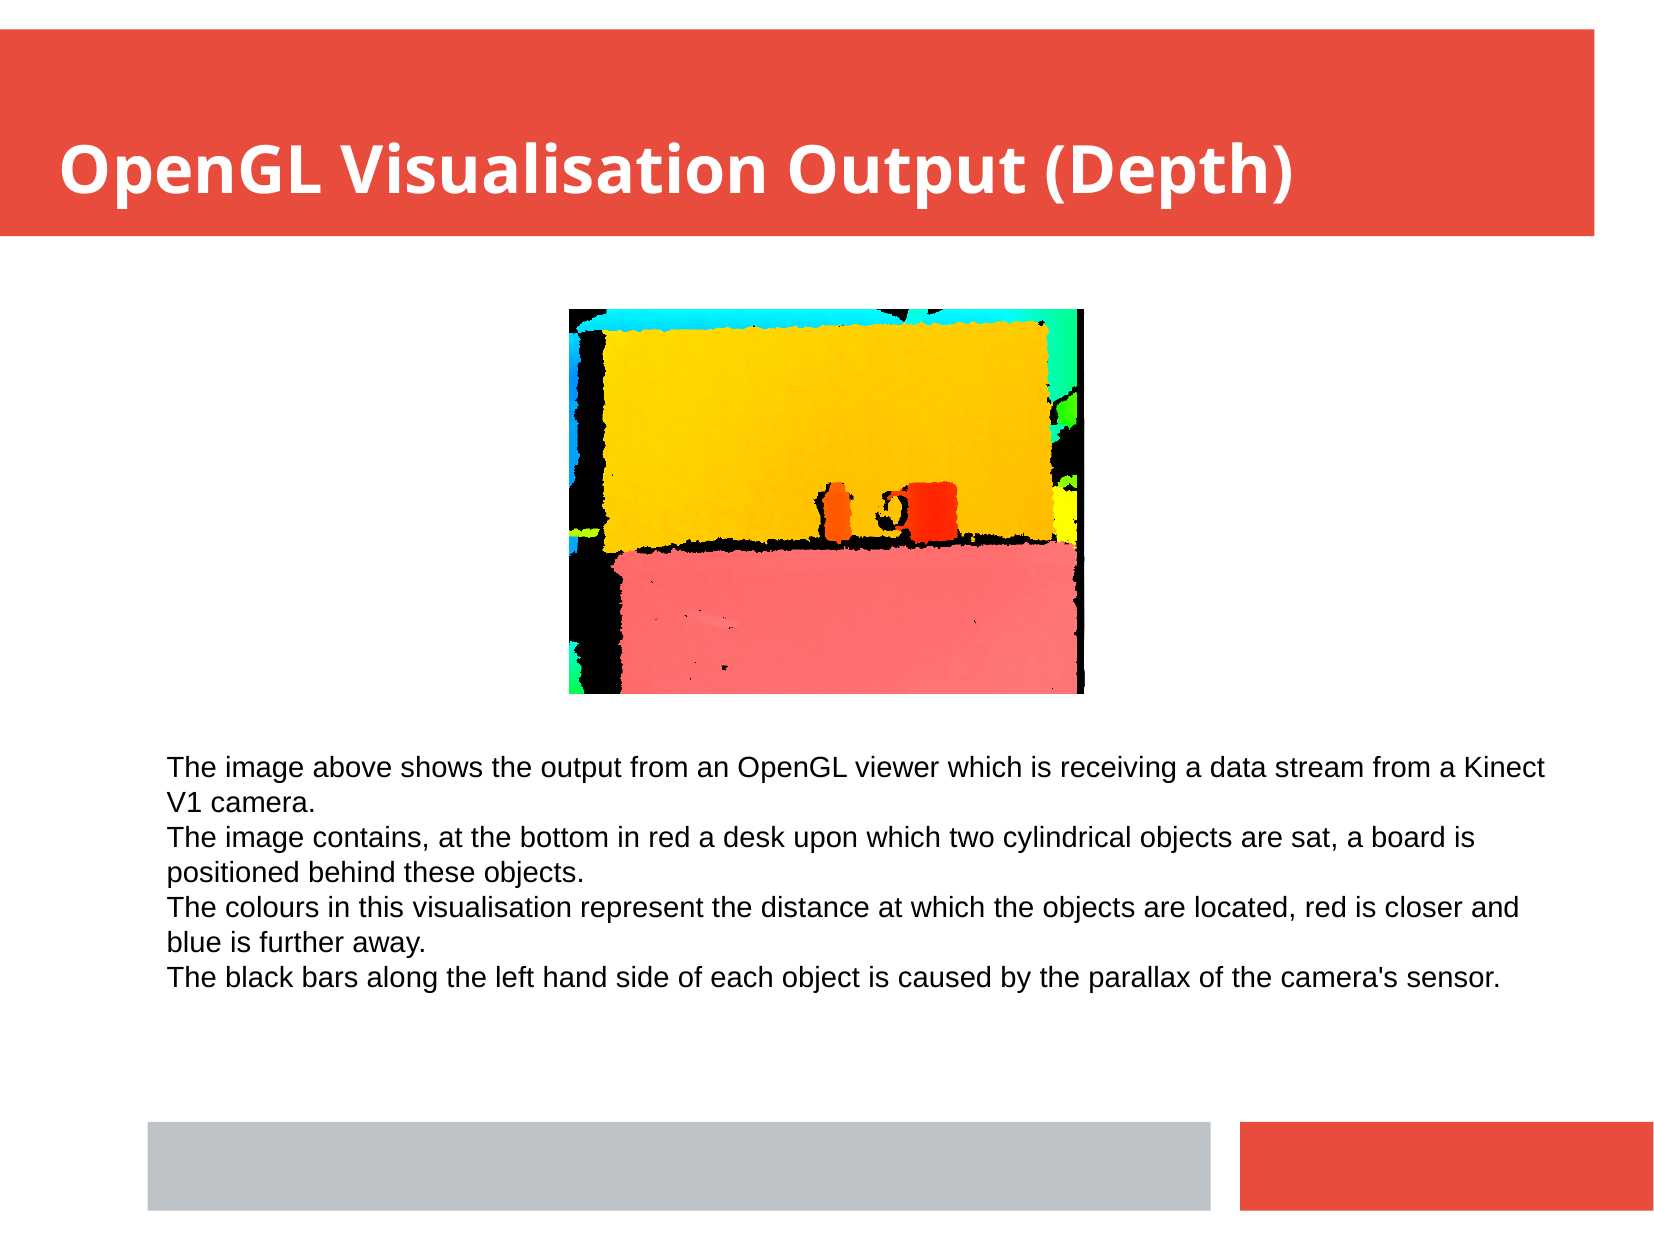

OpenGL Visualisation Output (Depth)
The image above shows the output from an OpenGL viewer which is receiving a data stream from a Kinect V1 camera.
The image contains, at the bottom in red a desk upon which two cylindrical objects are sat, a board is positioned behind these objects.
The colours in this visualisation represent the distance at which the objects are located, red is closer and blue is further away.
The black bars along the left hand side of each object is caused by the parallax of the camera's sensor.